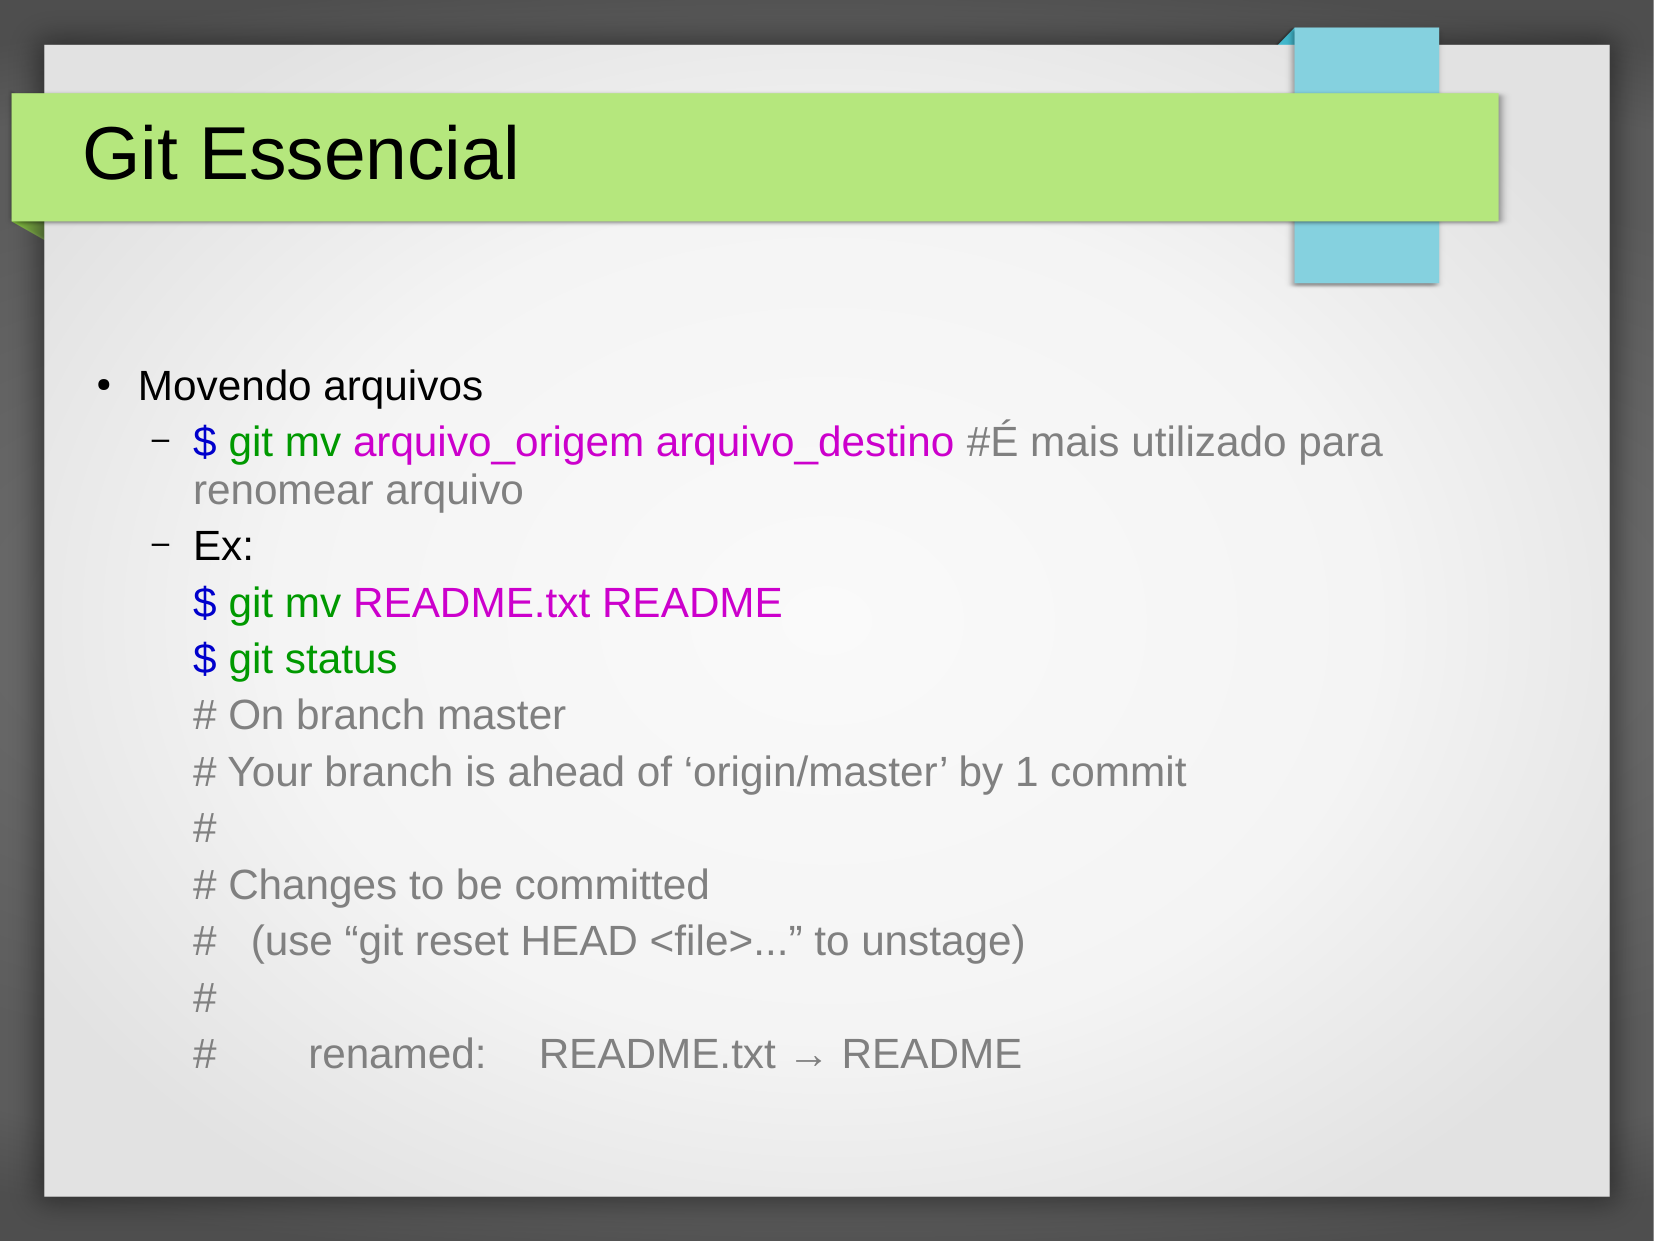

# Git Essencial
Movendo arquivos
$ git mv arquivo_origem arquivo_destino #É mais utilizado para renomear arquivo
Ex:
$ git mv README.txt README
$ git status
# On branch master
# Your branch is ahead of ‘origin/master’ by 1 commit
#
# Changes to be committed
# 	(use “git reset HEAD <file>...” to unstage)
#
# 		renamed:	README.txt → README